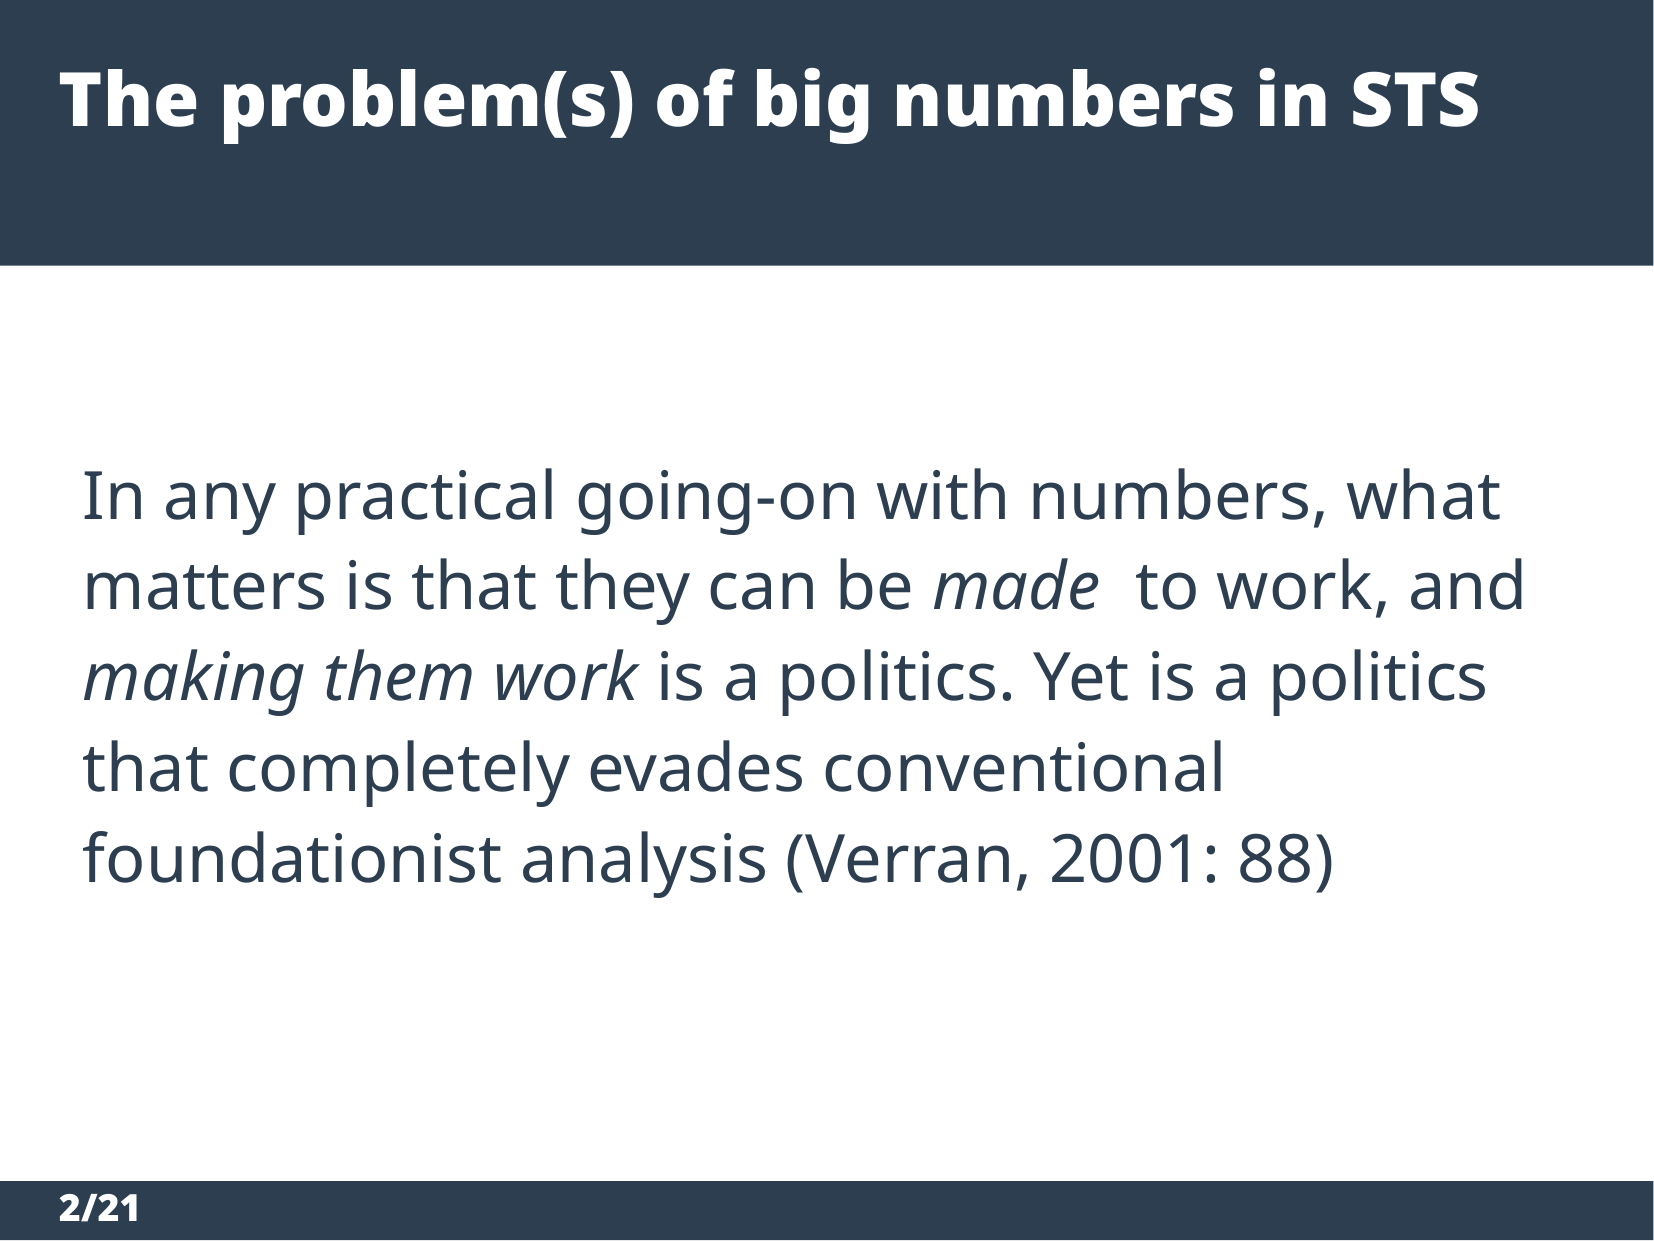

The problem(s) of big numbers in STS
# In any practical going-on with numbers, what matters is that they can be made to work, and making them work is a politics. Yet is a politics that completely evades conventional foundationist analysis (Verran, 2001: 88)